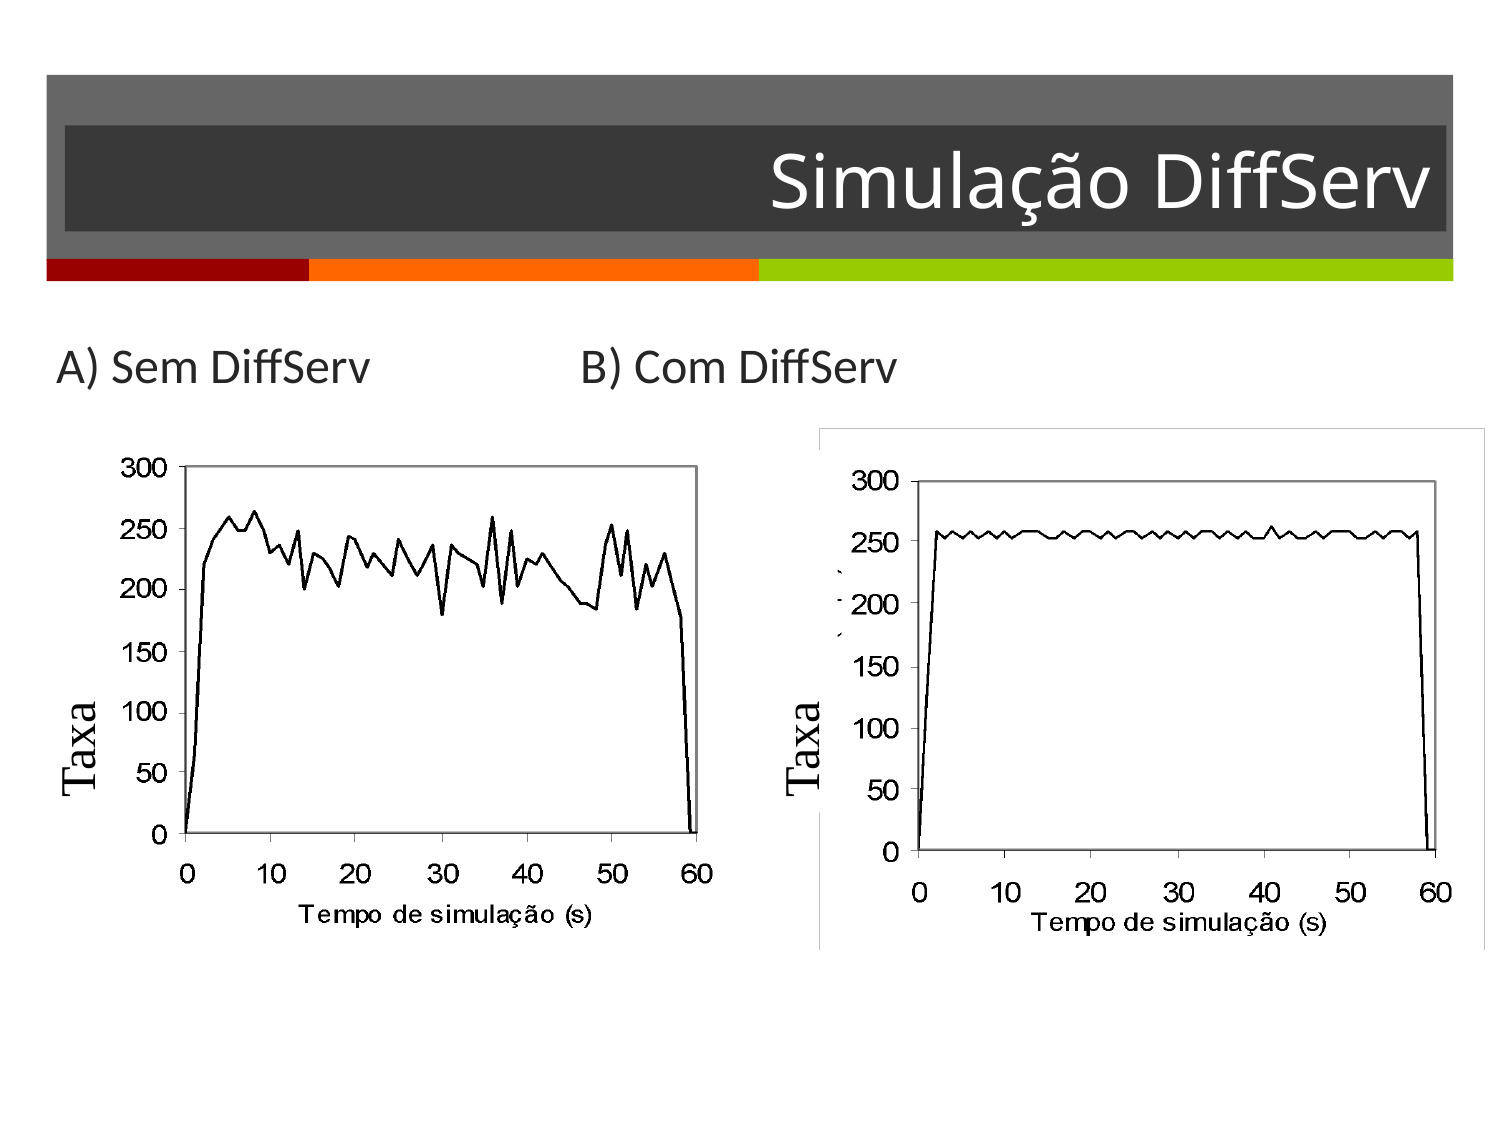

# Simulação DiffServ
A) Sem DiffServ			B) Com DiffServ
Taxa
Taxa